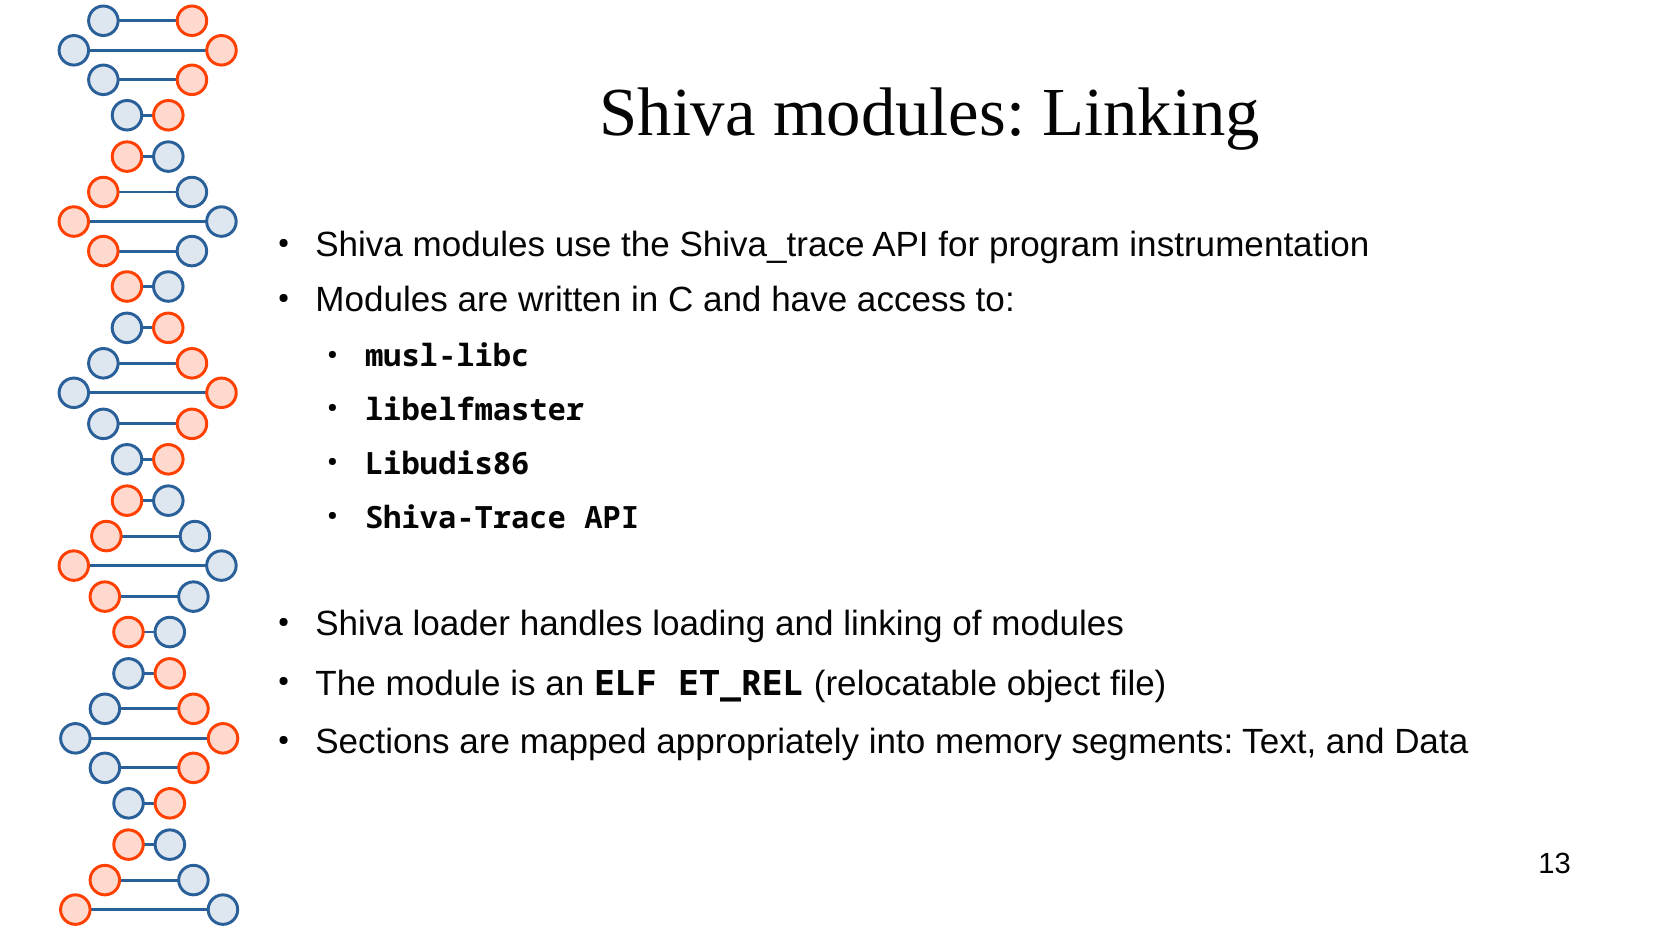

# Shiva modules: Linking
Shiva modules use the Shiva_trace API for program instrumentation
Modules are written in C and have access to:
musl-libc
libelfmaster
Libudis86
Shiva-Trace API
Shiva loader handles loading and linking of modules
The module is an ELF ET_REL (relocatable object file)
Sections are mapped appropriately into memory segments: Text, and Data
13